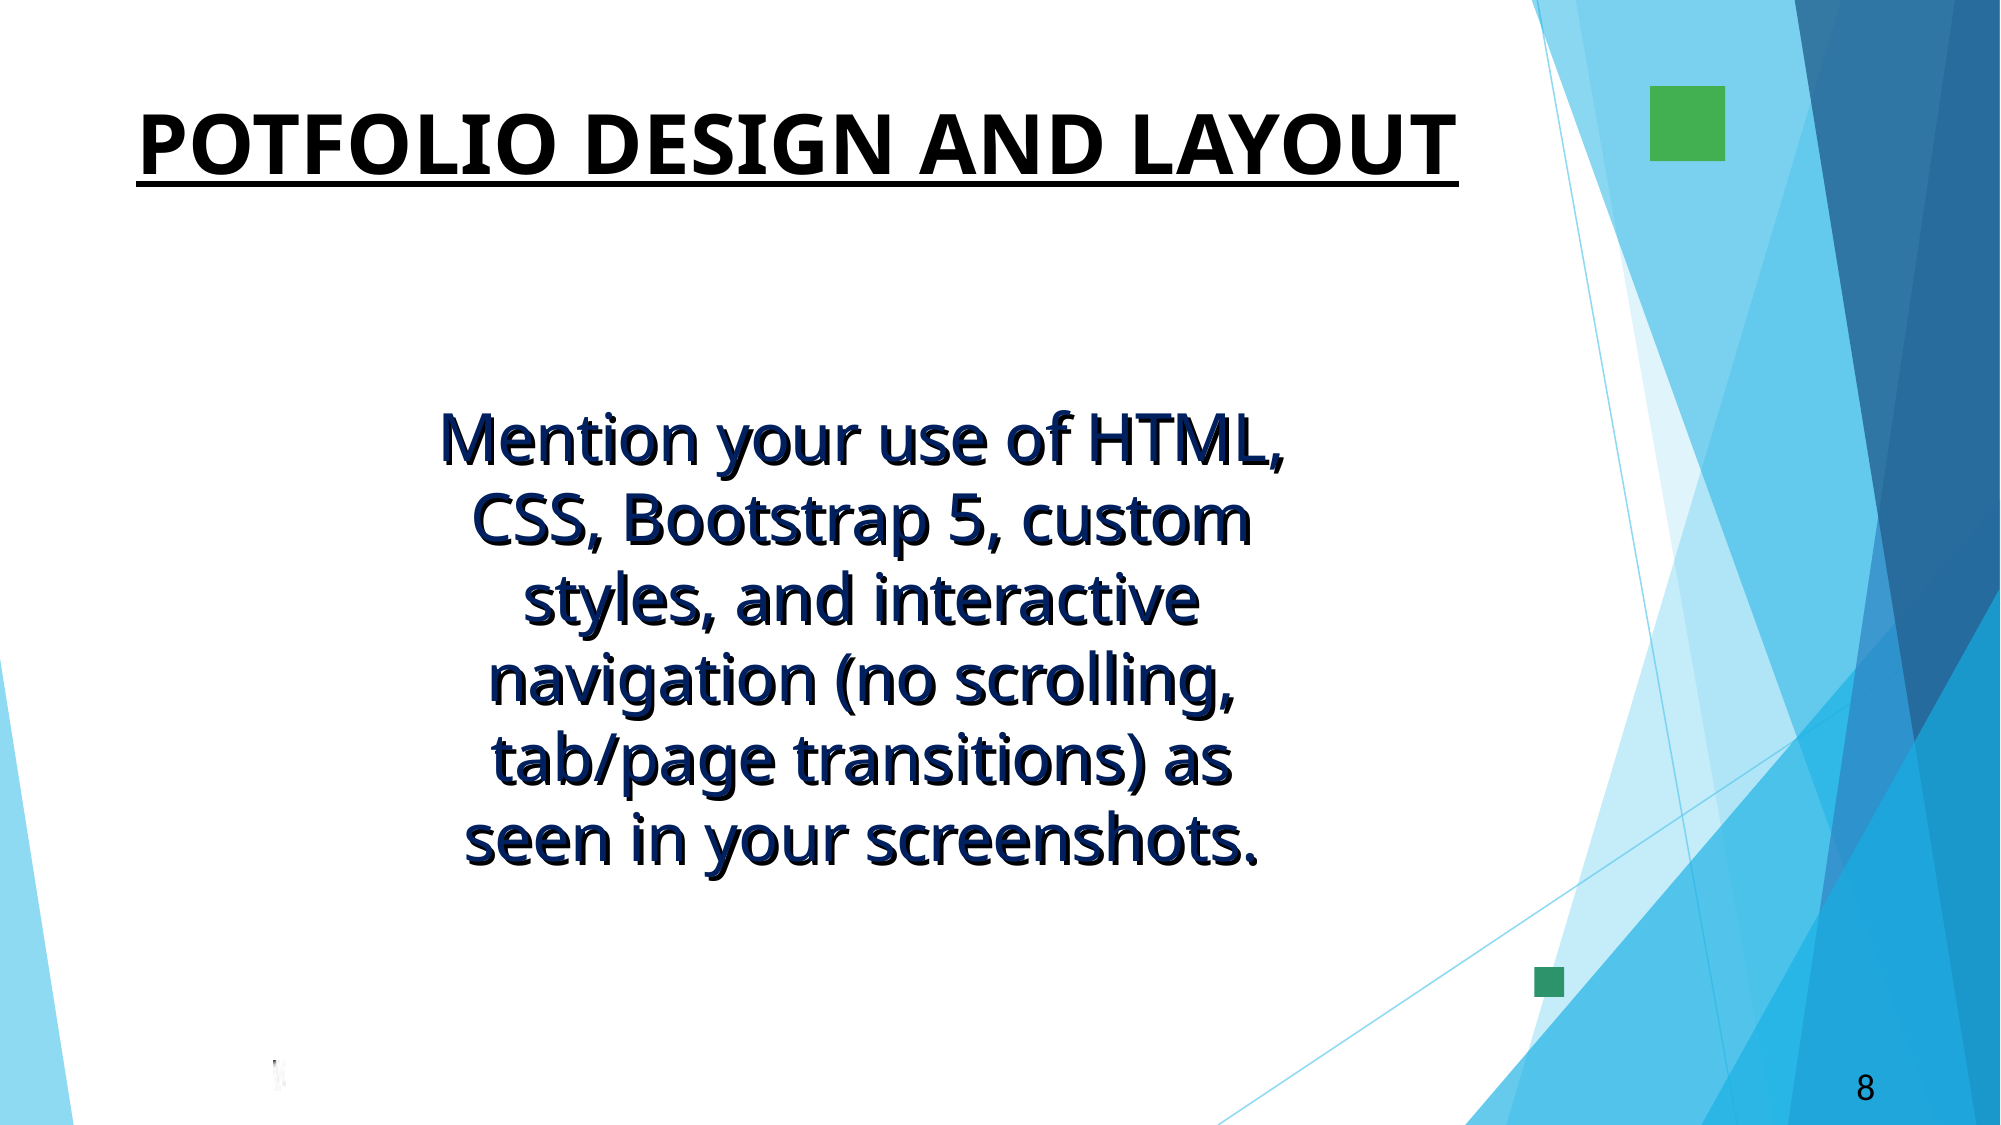

POTFOLIO DESIGN AND LAYOUT
Mention your use of HTML, CSS, Bootstrap 5, custom styles, and interactive navigation (no scrolling, tab/page transitions) as seen in your screenshots.